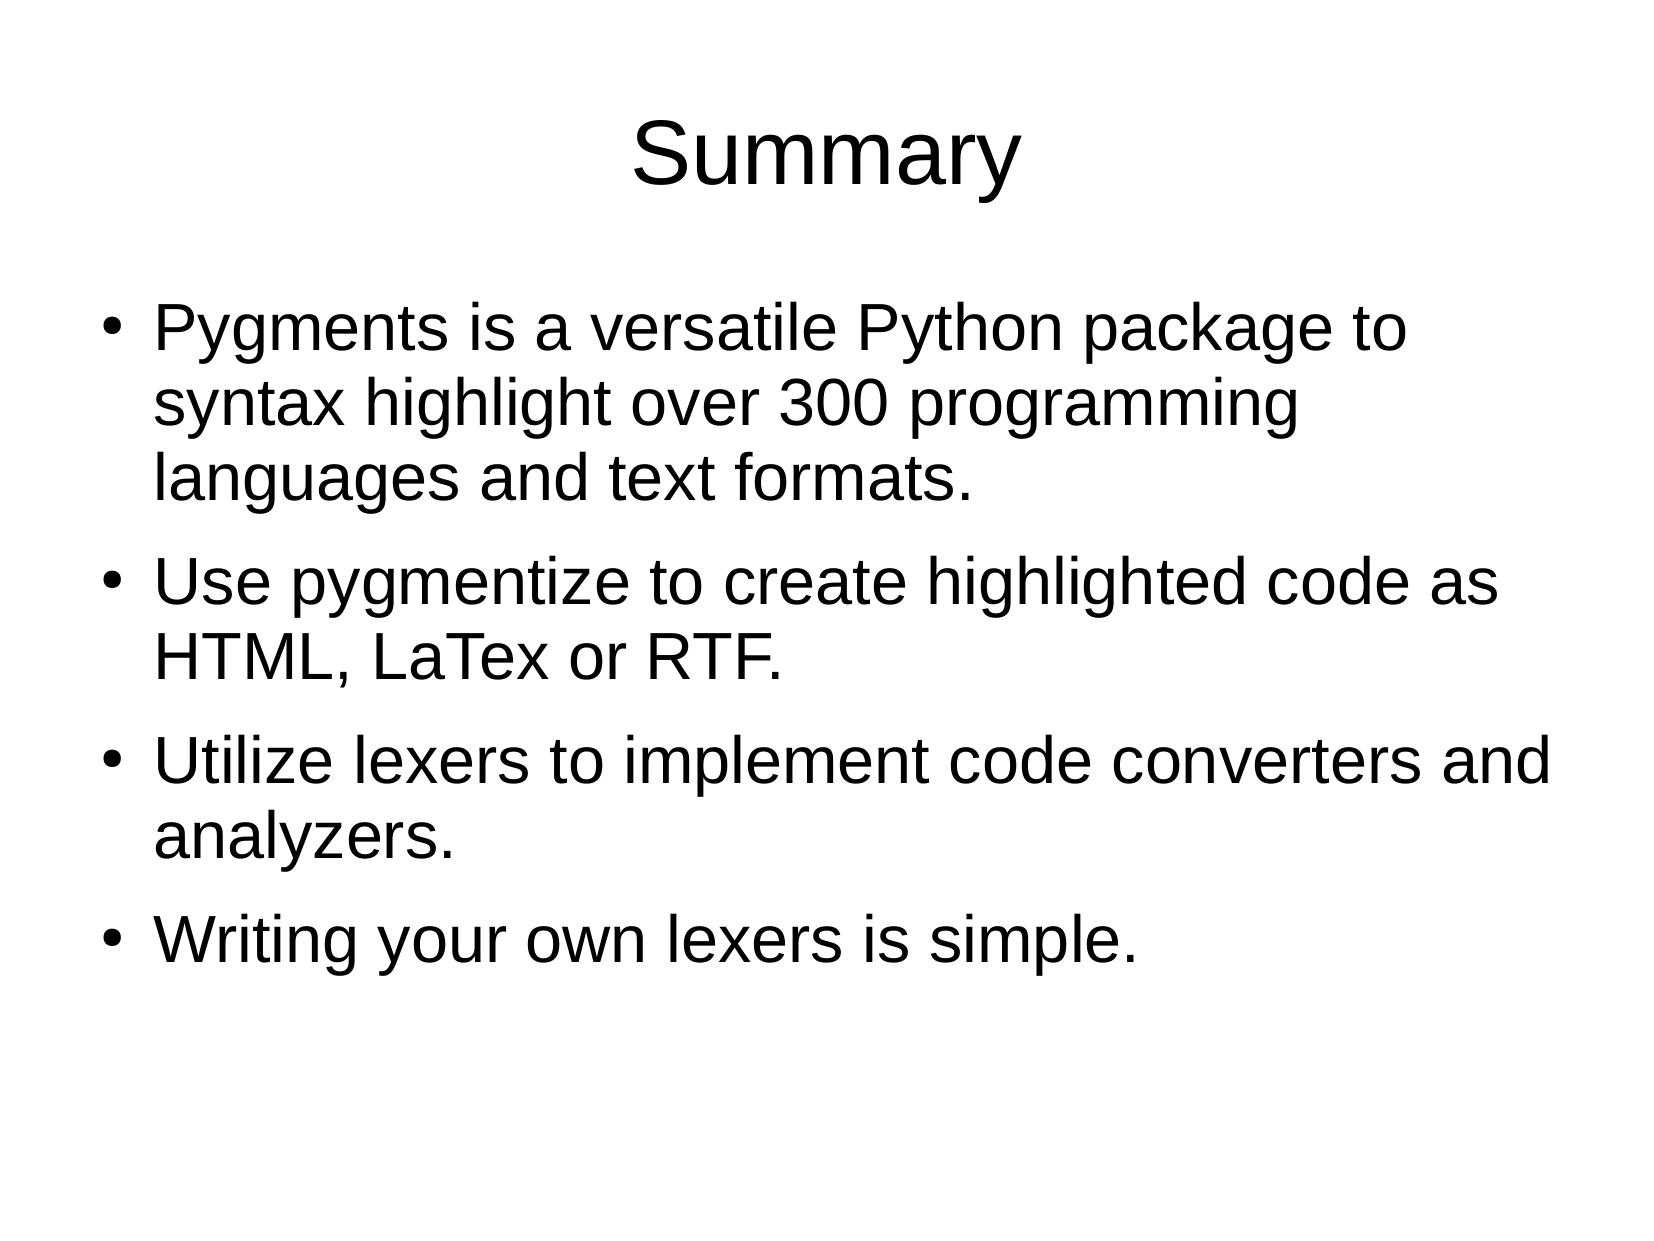

# Summary
Pygments is a versatile Python package to syntax highlight over 300 programming languages and text formats.
Use pygmentize to create highlighted code as HTML, LaTex or RTF.
Utilize lexers to implement code converters and analyzers.
Writing your own lexers is simple.